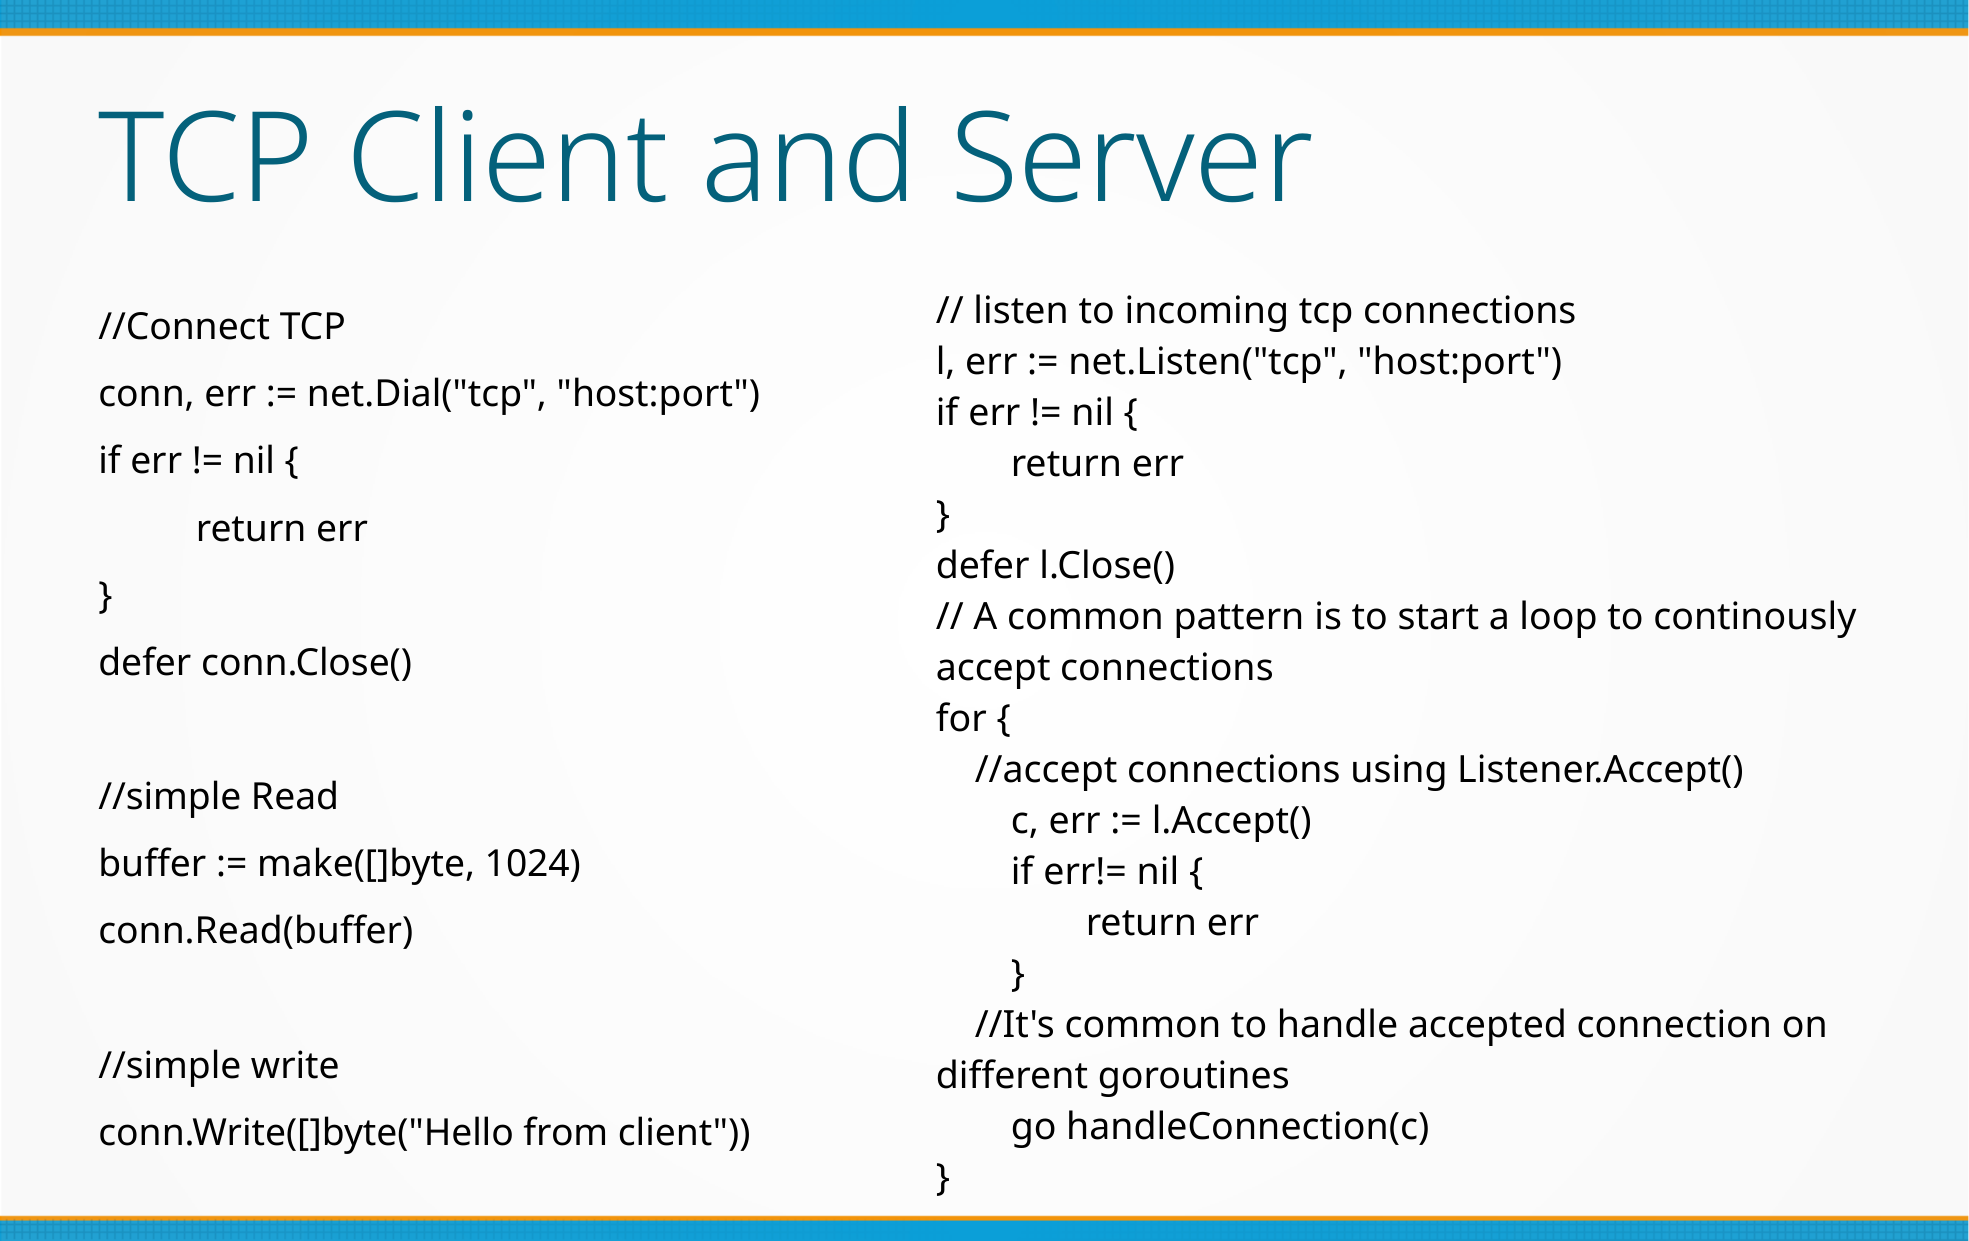

# TCP Client and Server
// listen to incoming tcp connections
l, err := net.Listen("tcp", "host:port")
if err != nil {
	return err
}
defer l.Close()
// A common pattern is to start a loop to continously accept connections
for {
 //accept connections using Listener.Accept()
	c, err := l.Accept()
	if err!= nil {
		return err
	}
 //It's common to handle accepted connection on different goroutines
	go handleConnection(c)
}
//Connect TCP
conn, err := net.Dial("tcp", "host:port")
if err != nil {
 return err
}
defer conn.Close()
//simple Read
buffer := make([]byte, 1024)
conn.Read(buffer)
//simple write
conn.Write([]byte("Hello from client"))